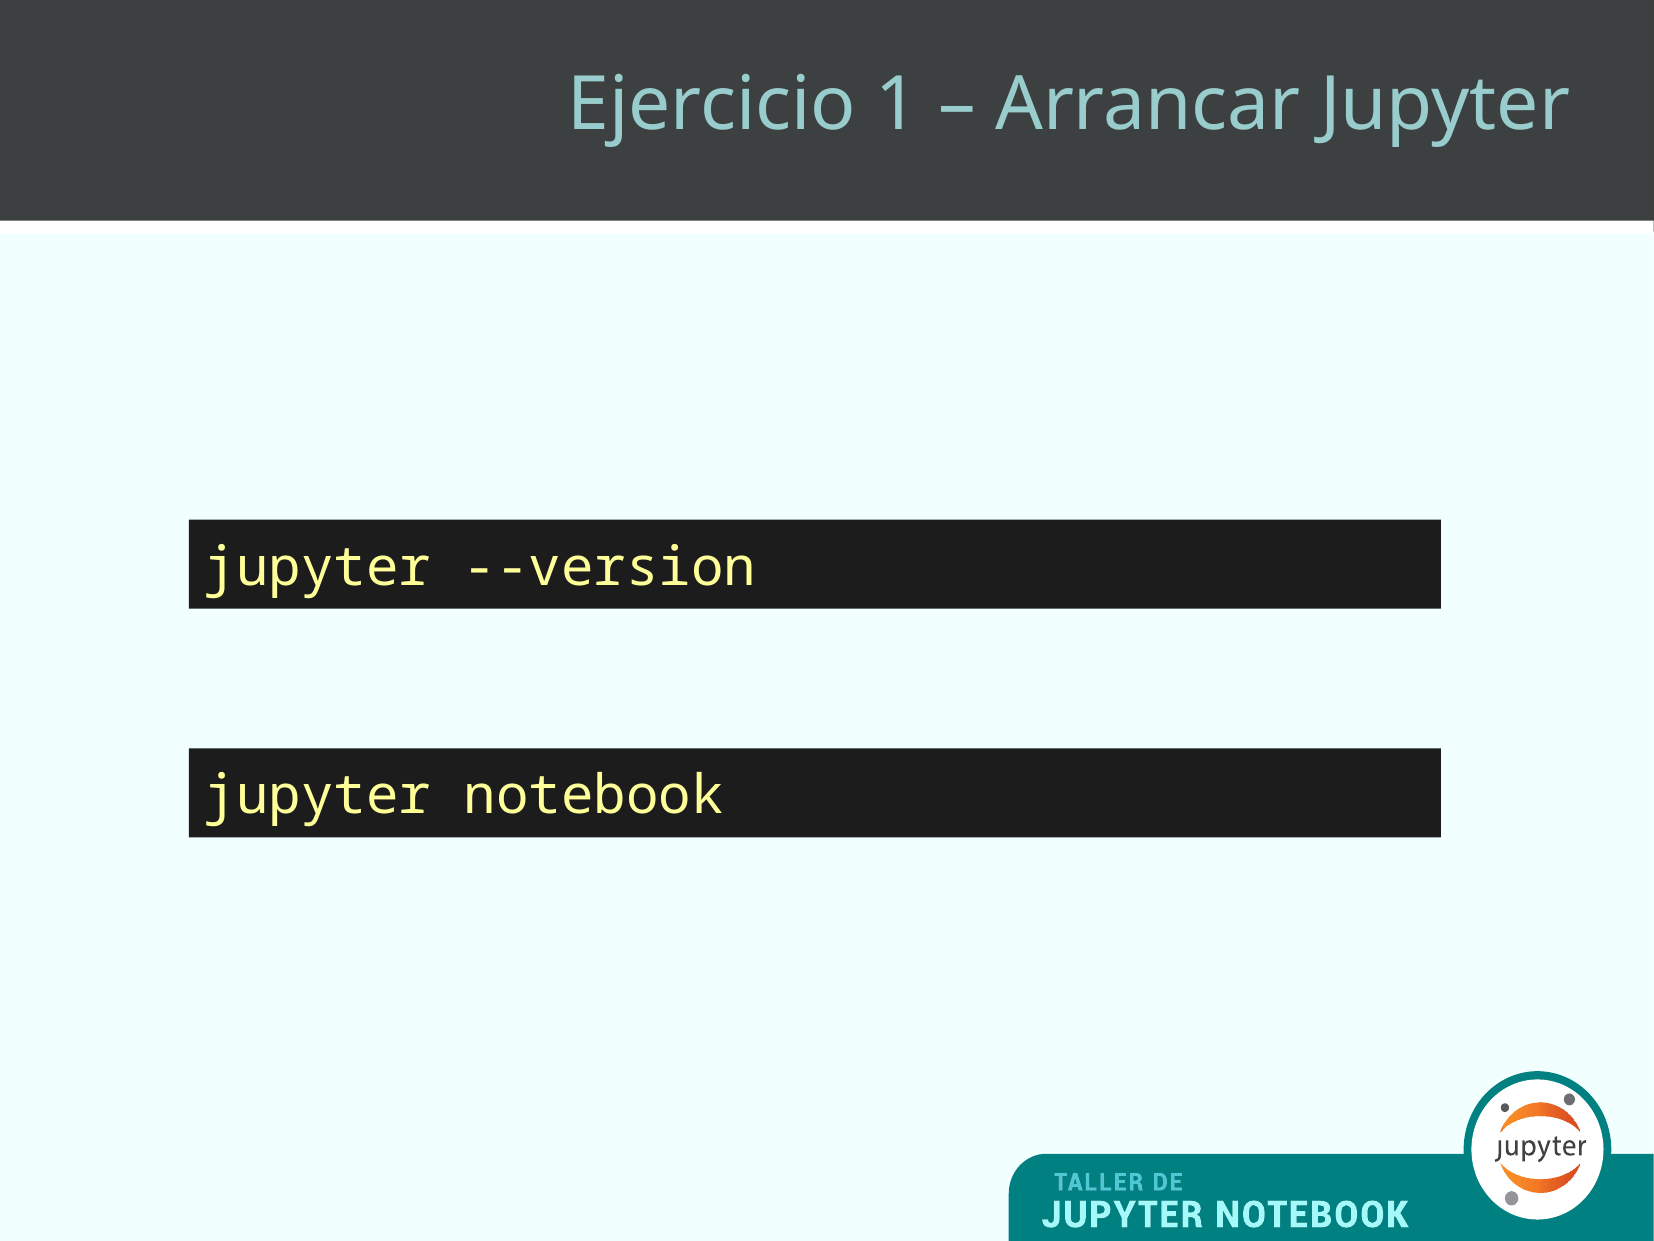

# Ejercicio 1 – Arrancar Jupyter
jupyter --version
jupyter notebook